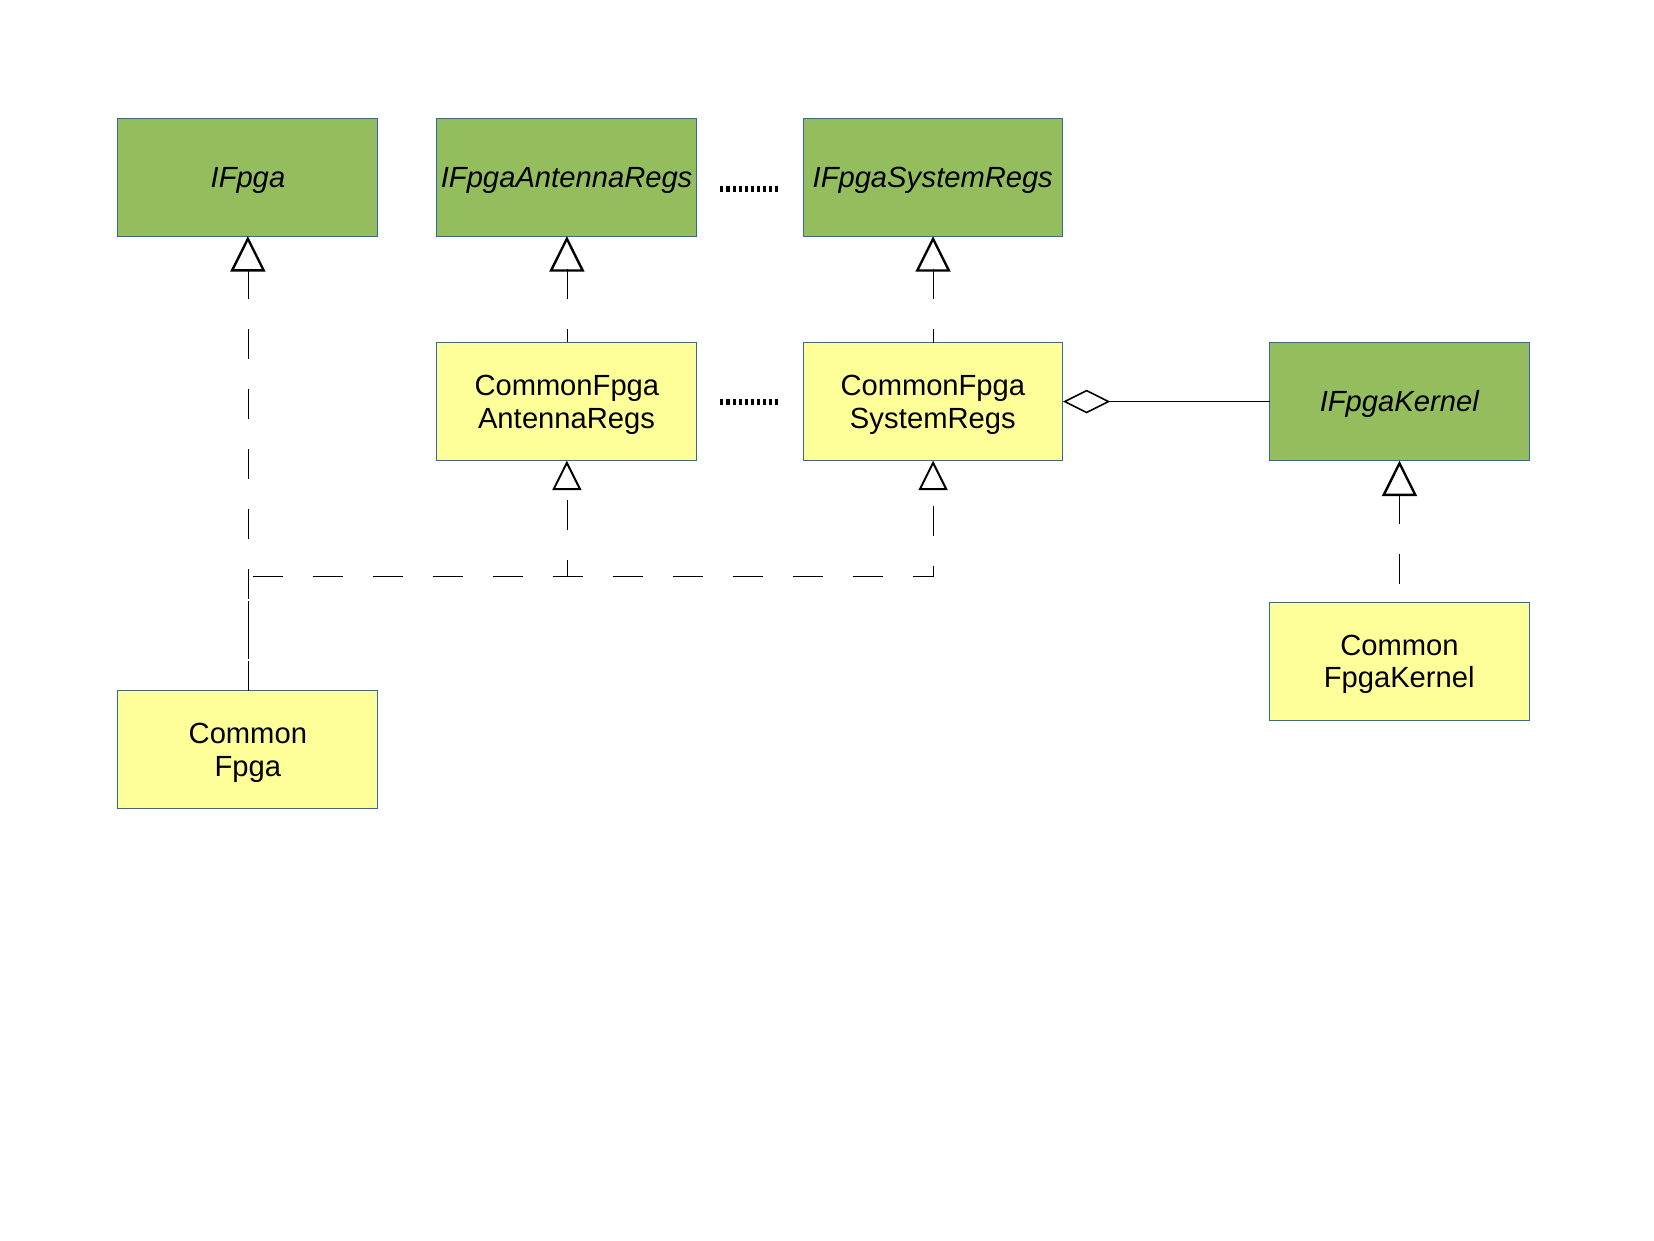

IFpga
IFpgaAntennaRegs
IFpgaSystemRegs
CommonFpga
AntennaRegs
CommonFpga
SystemRegs
IFpgaKernel
Common
FpgaKernel
Common
Fpga